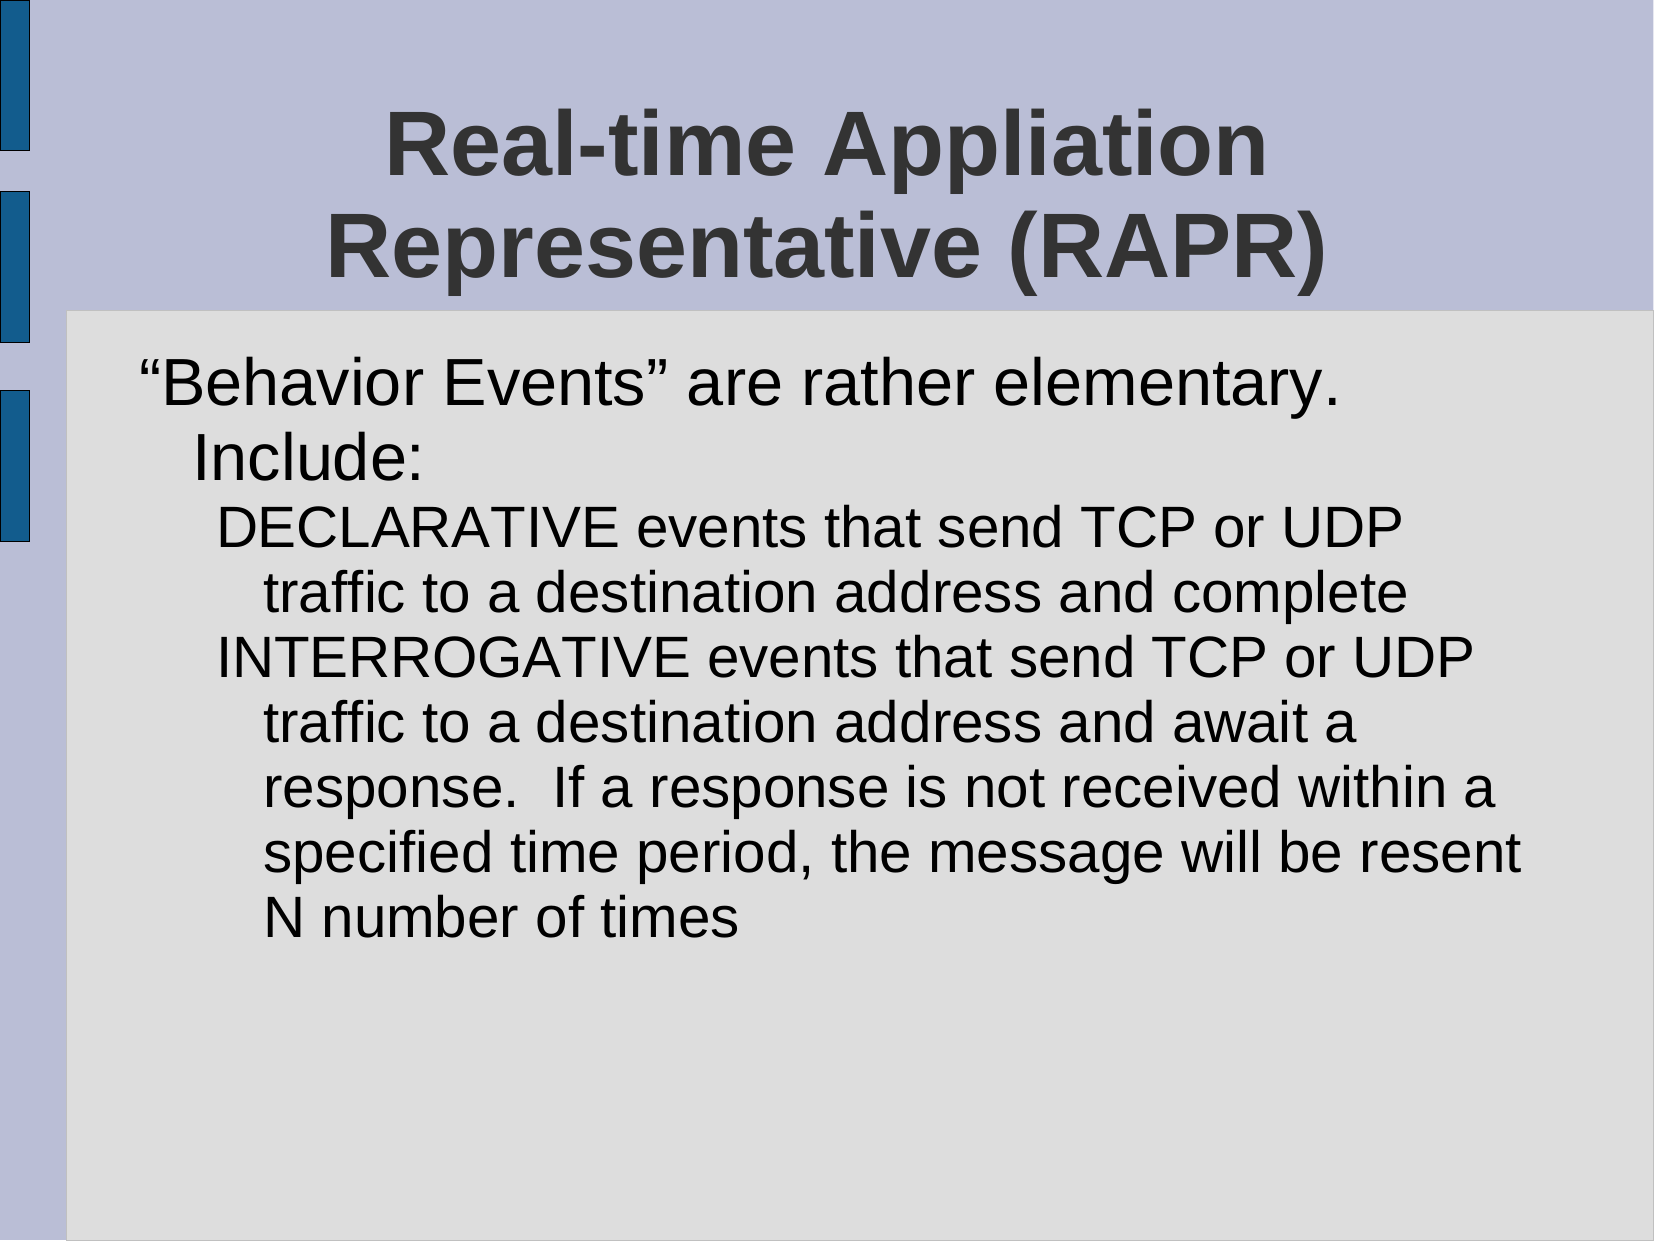

# Real-time Appliation Representative (RAPR)
“Behavior Events” are rather elementary. Include:
DECLARATIVE events that send TCP or UDP traffic to a destination address and complete
INTERROGATIVE events that send TCP or UDP traffic to a destination address and await a response. If a response is not received within a specified time period, the message will be resent N number of times